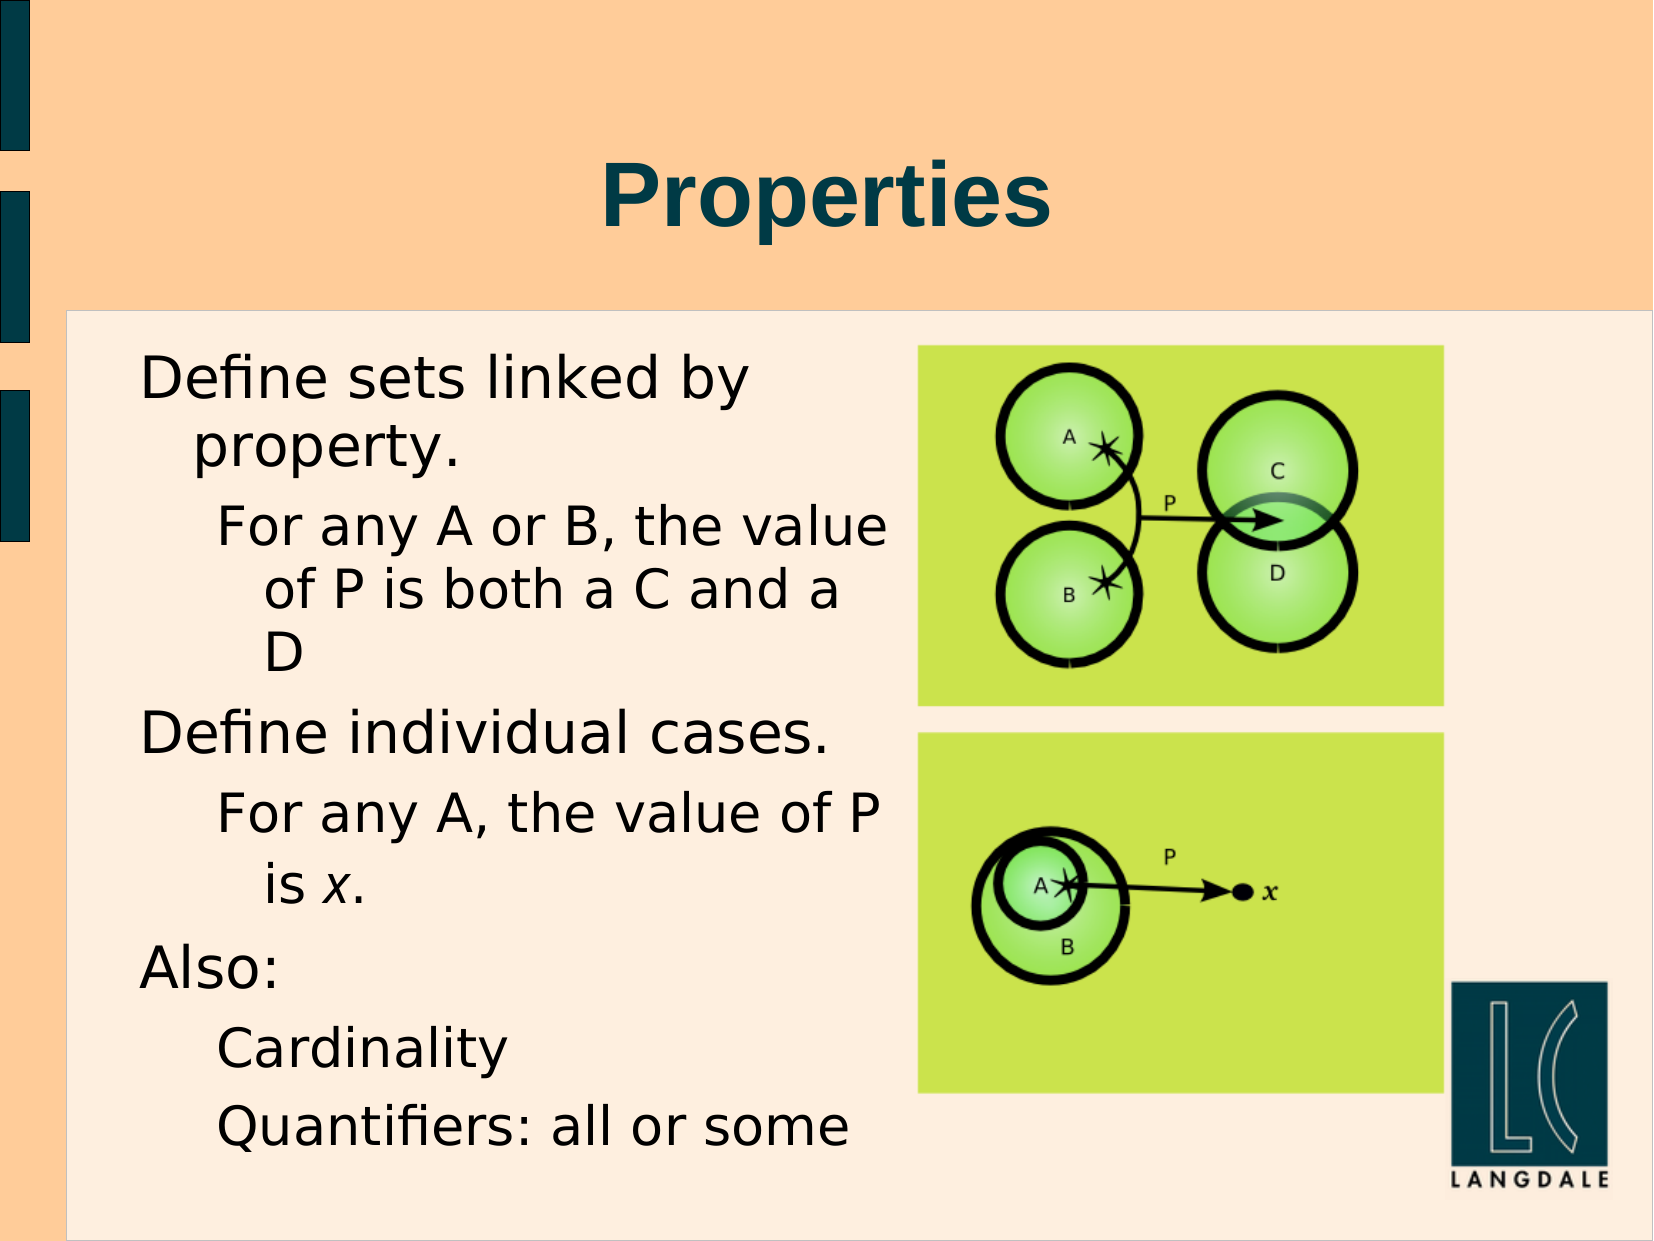

# Properties
Define sets linked by property.
For any A or B, the value of P is both a C and a D
Define individual cases.
For any A, the value of P is x.
Also:
Cardinality
Quantifiers: all or some